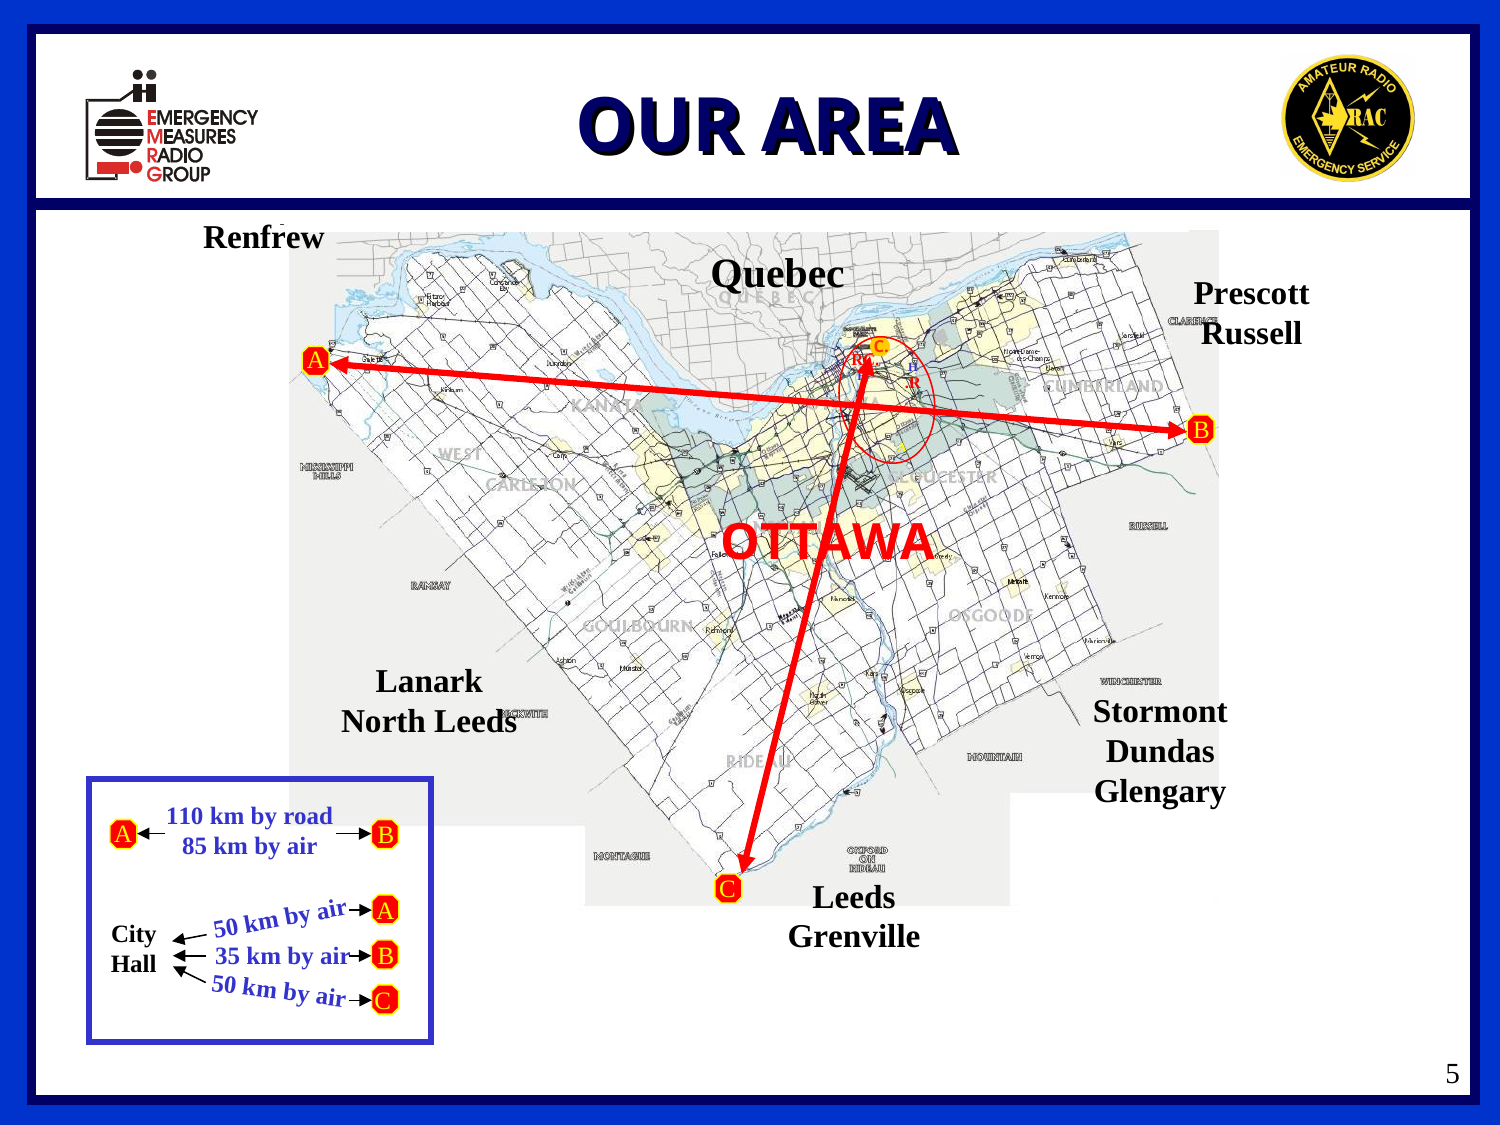

OUR AREA
Renfrew
Quebec
Prescott
Russell
C.
A
RC.
H
H
.R
B
A
OTTAWA
Lanark
North Leeds
Stormont
Dundas
Glengary
110 km by road
85 km by air
A
B
C
Leeds
Grenville
A
50 km by air
City
Hall
35 km by air
B
50 km by air
C
5